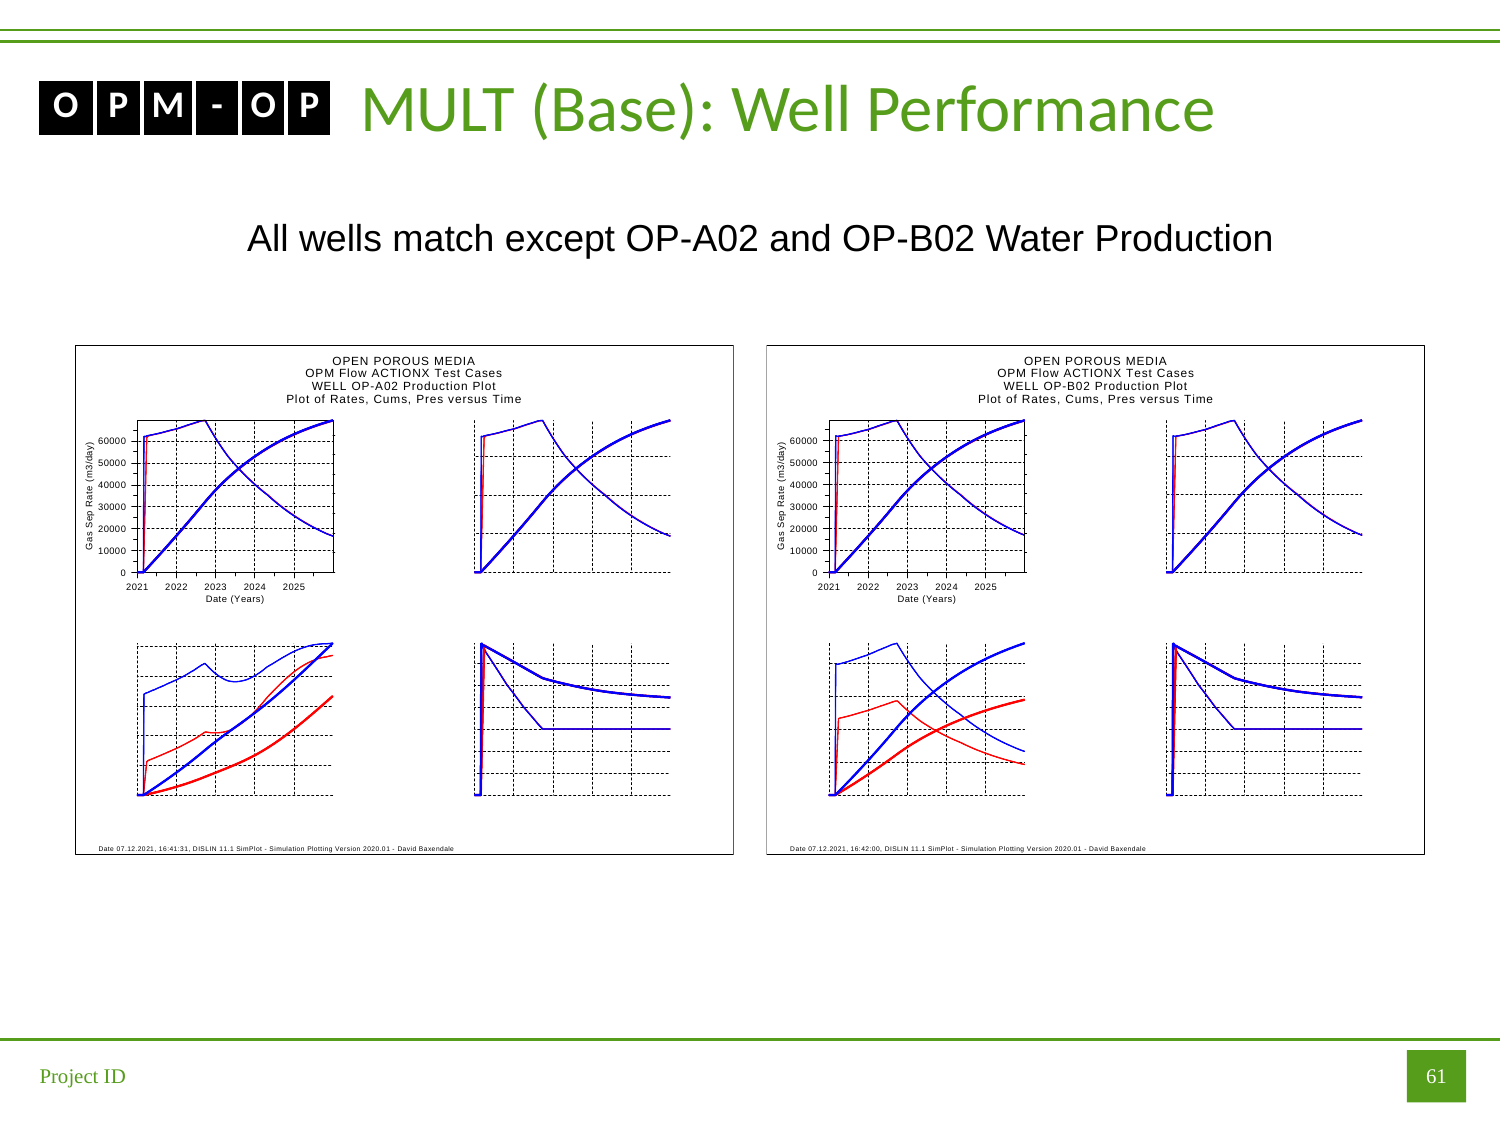

# MULT (Base): Well Performance
All wells match except OP-A02 and OP-B02 Water Production
Project ID
61